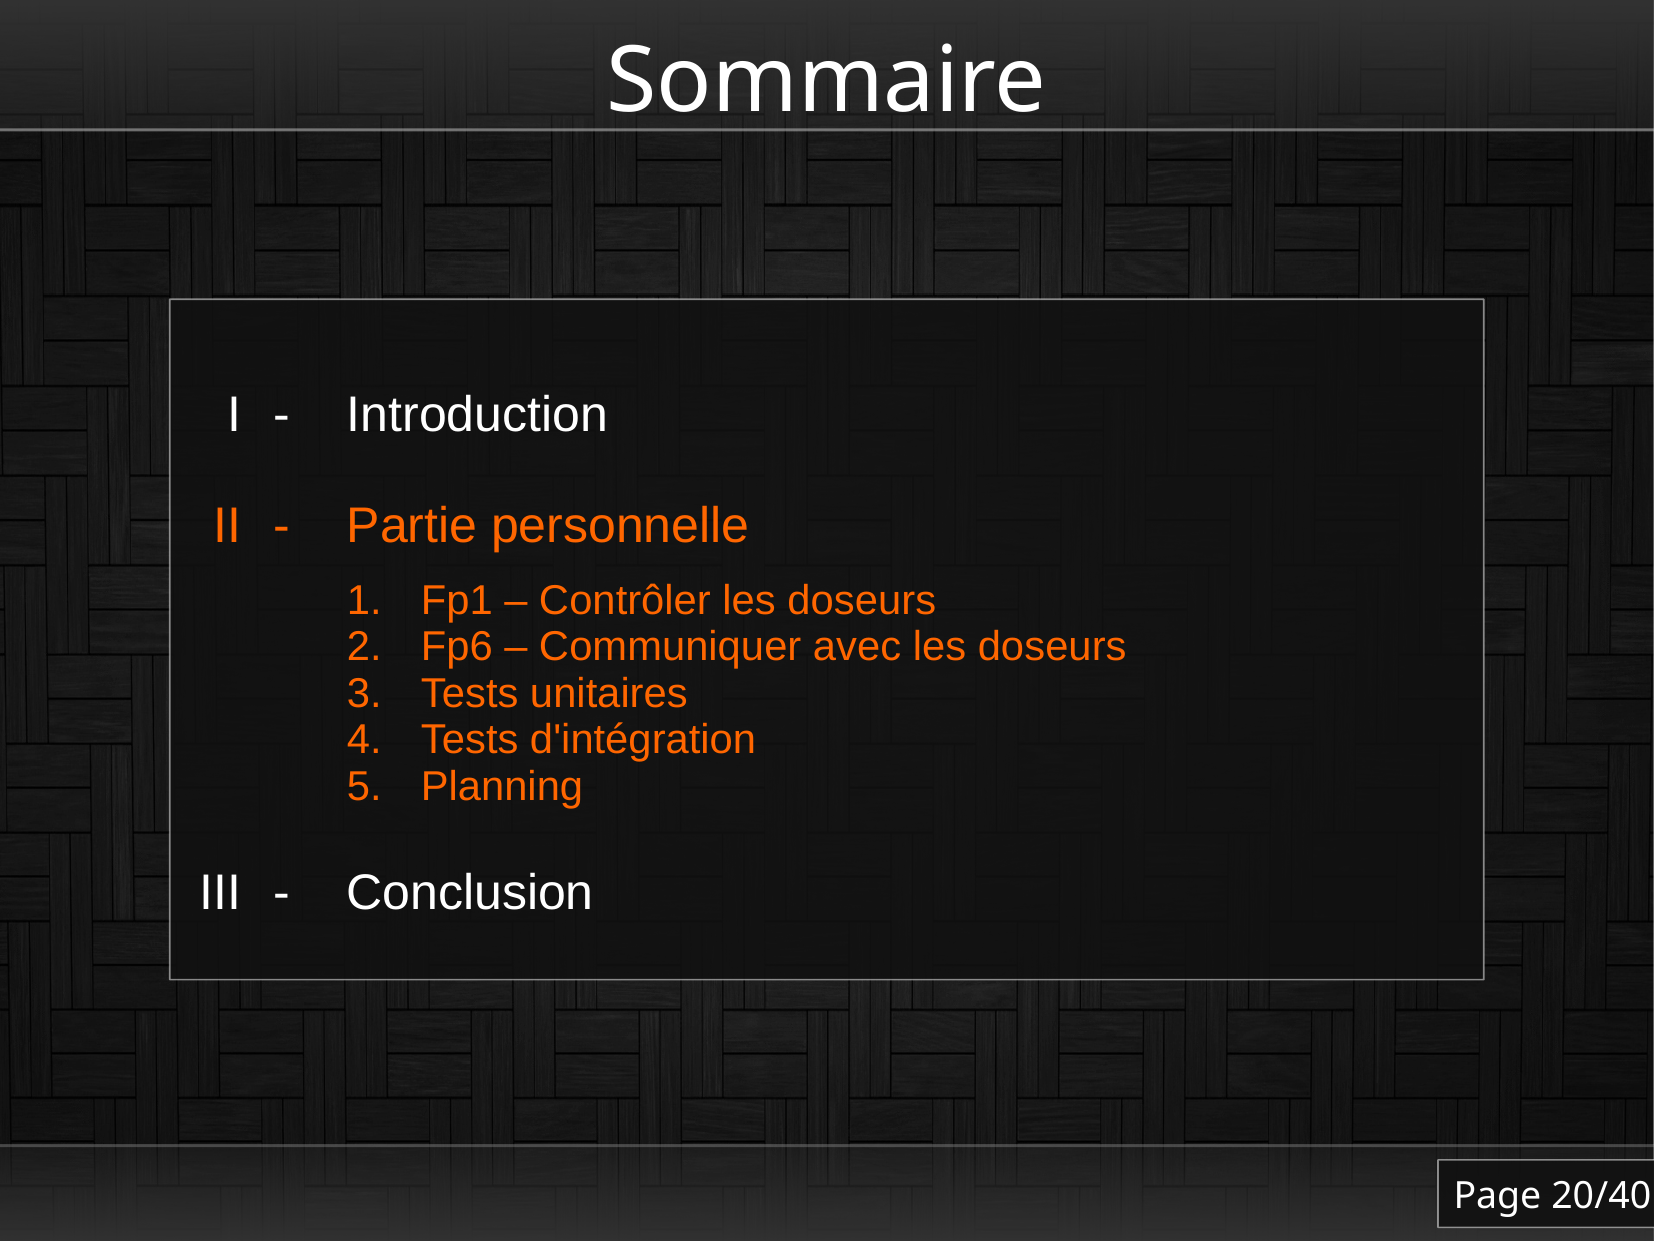

Sommaire
 I 	-	Introduction
 II 	-	Partie personnelle
 		1. 	Fp1 – Contrôler les doseurs
		2.	Fp6 – Communiquer avec les doseurs
		3.	Tests unitaires
		4.	Tests d'intégration
		5.	Planning
III 	-	Conclusion